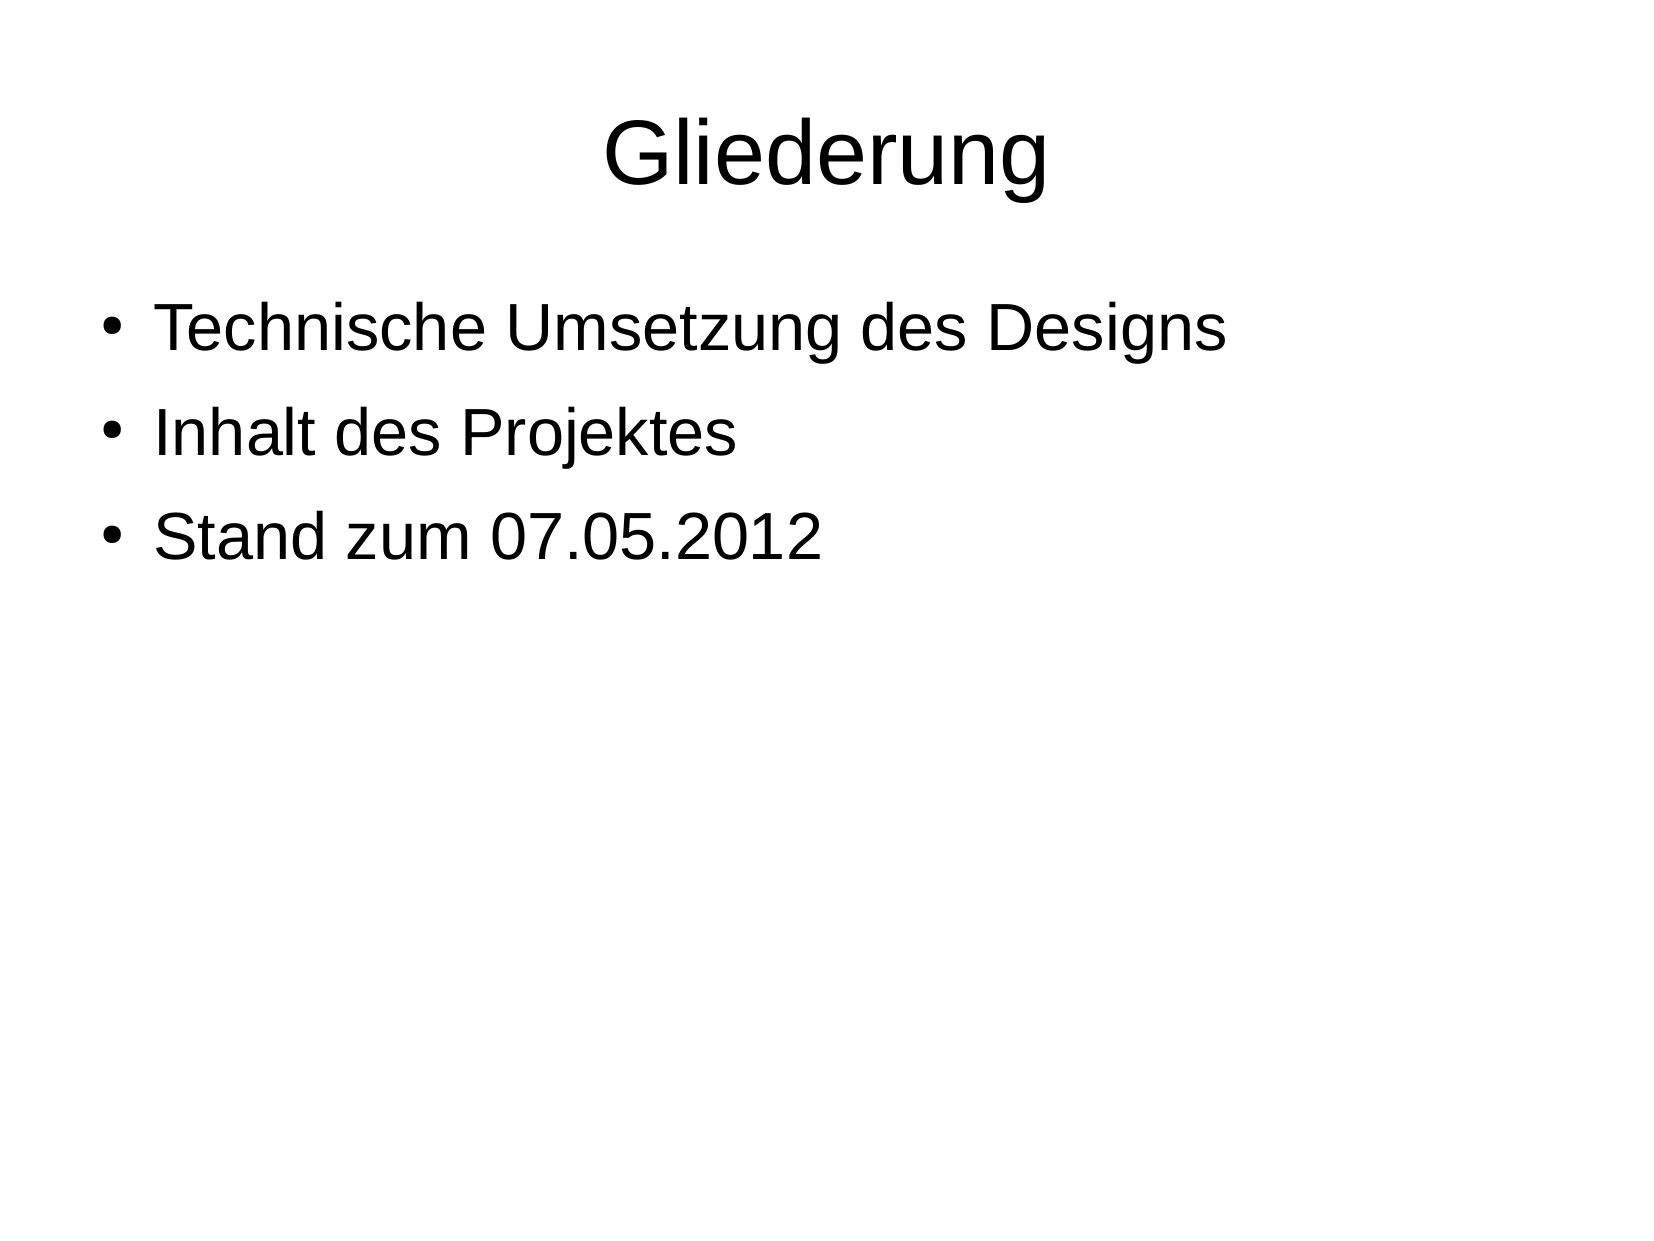

# Gliederung
Technische Umsetzung des Designs
Inhalt des Projektes
Stand zum 07.05.2012